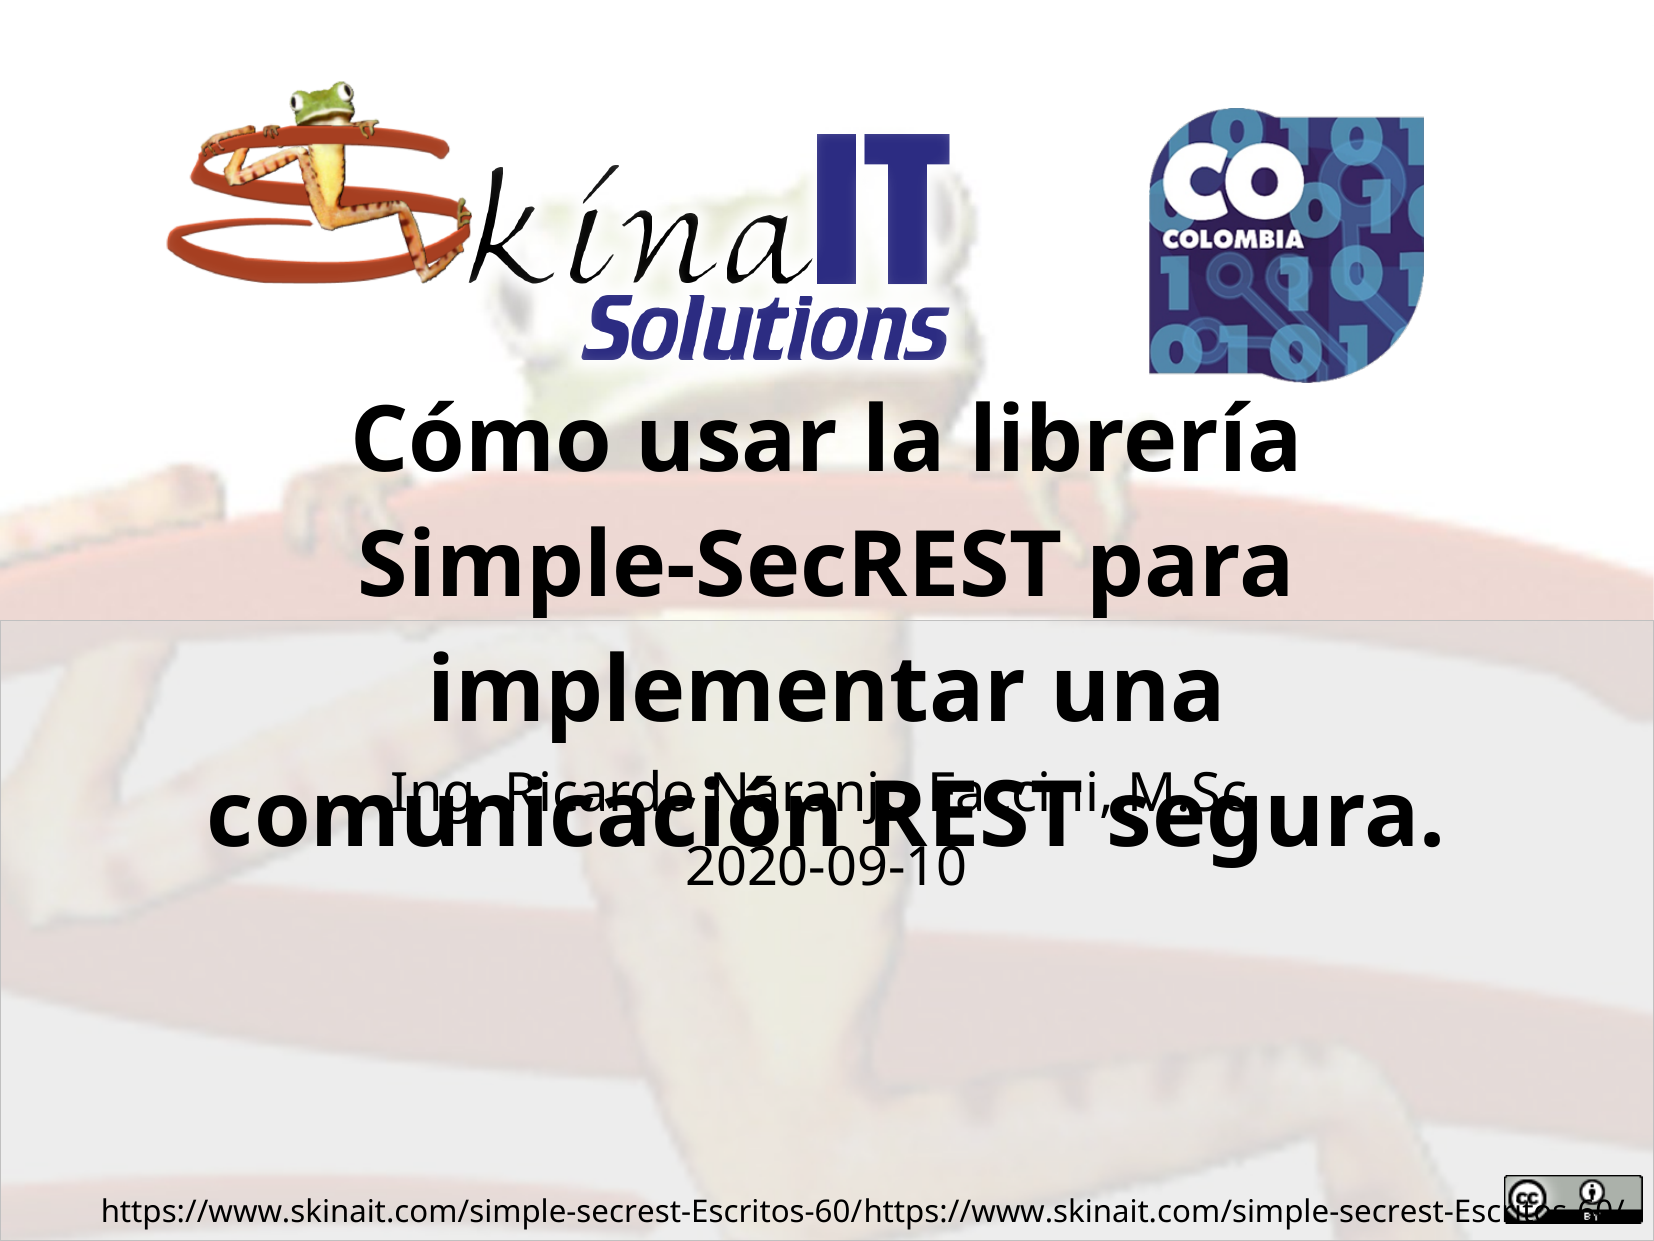

# Cómo usar la librería Simple-SecREST para implementar una comunicación REST segura.
Ing. Ricardo Naranjo Faccini, M.Sc.
2020-09-10
https://www.skinait.com/simple-secrest-Escritos-60/https://www.skinait.com/simple-secrest-Escritos-60/